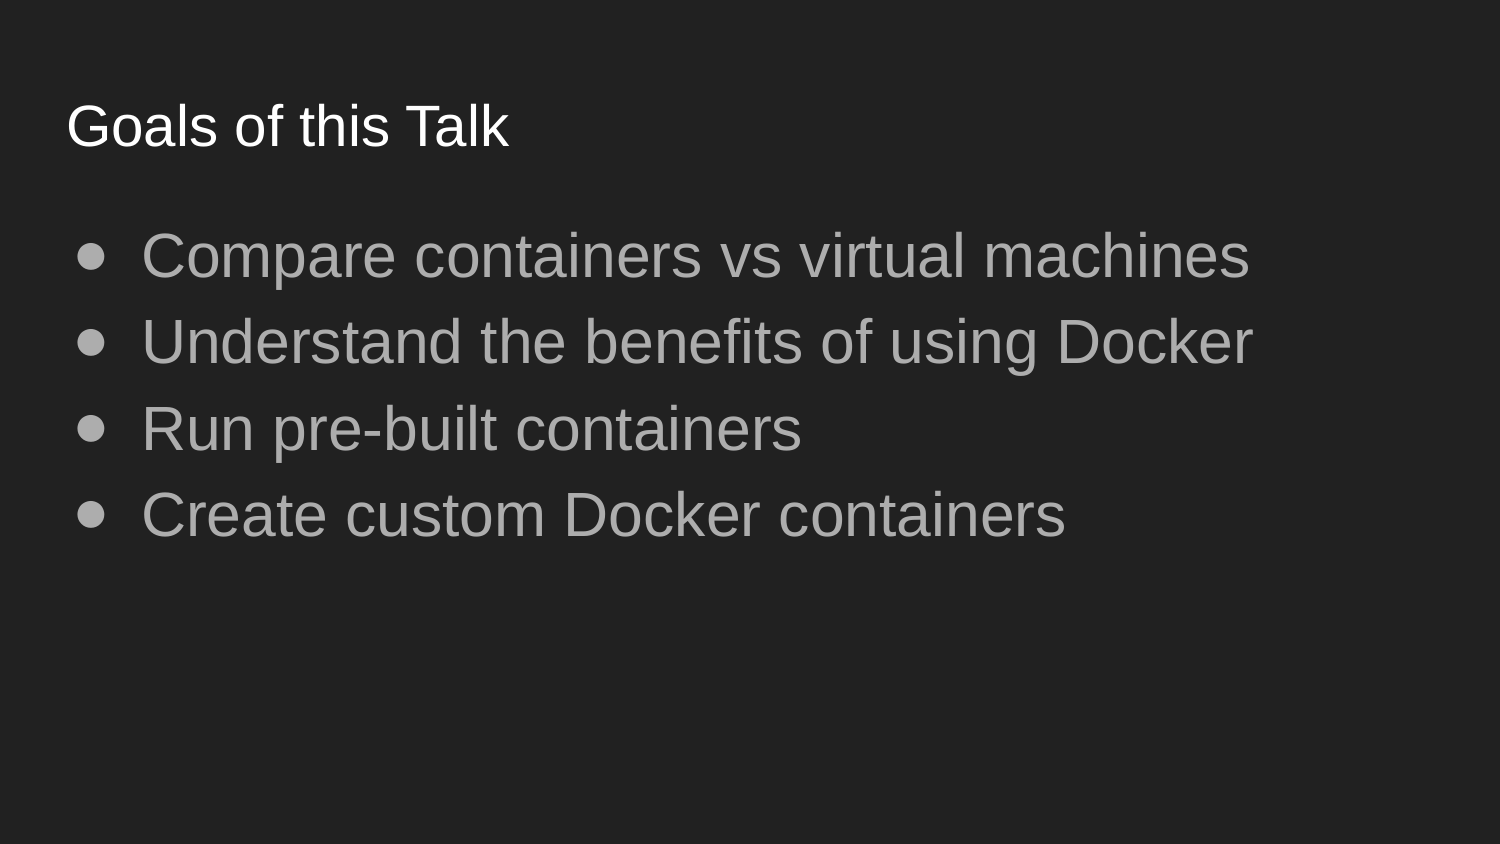

# Goals of this Talk
Compare containers vs virtual machines
Understand the benefits of using Docker
Run pre-built containers
Create custom Docker containers